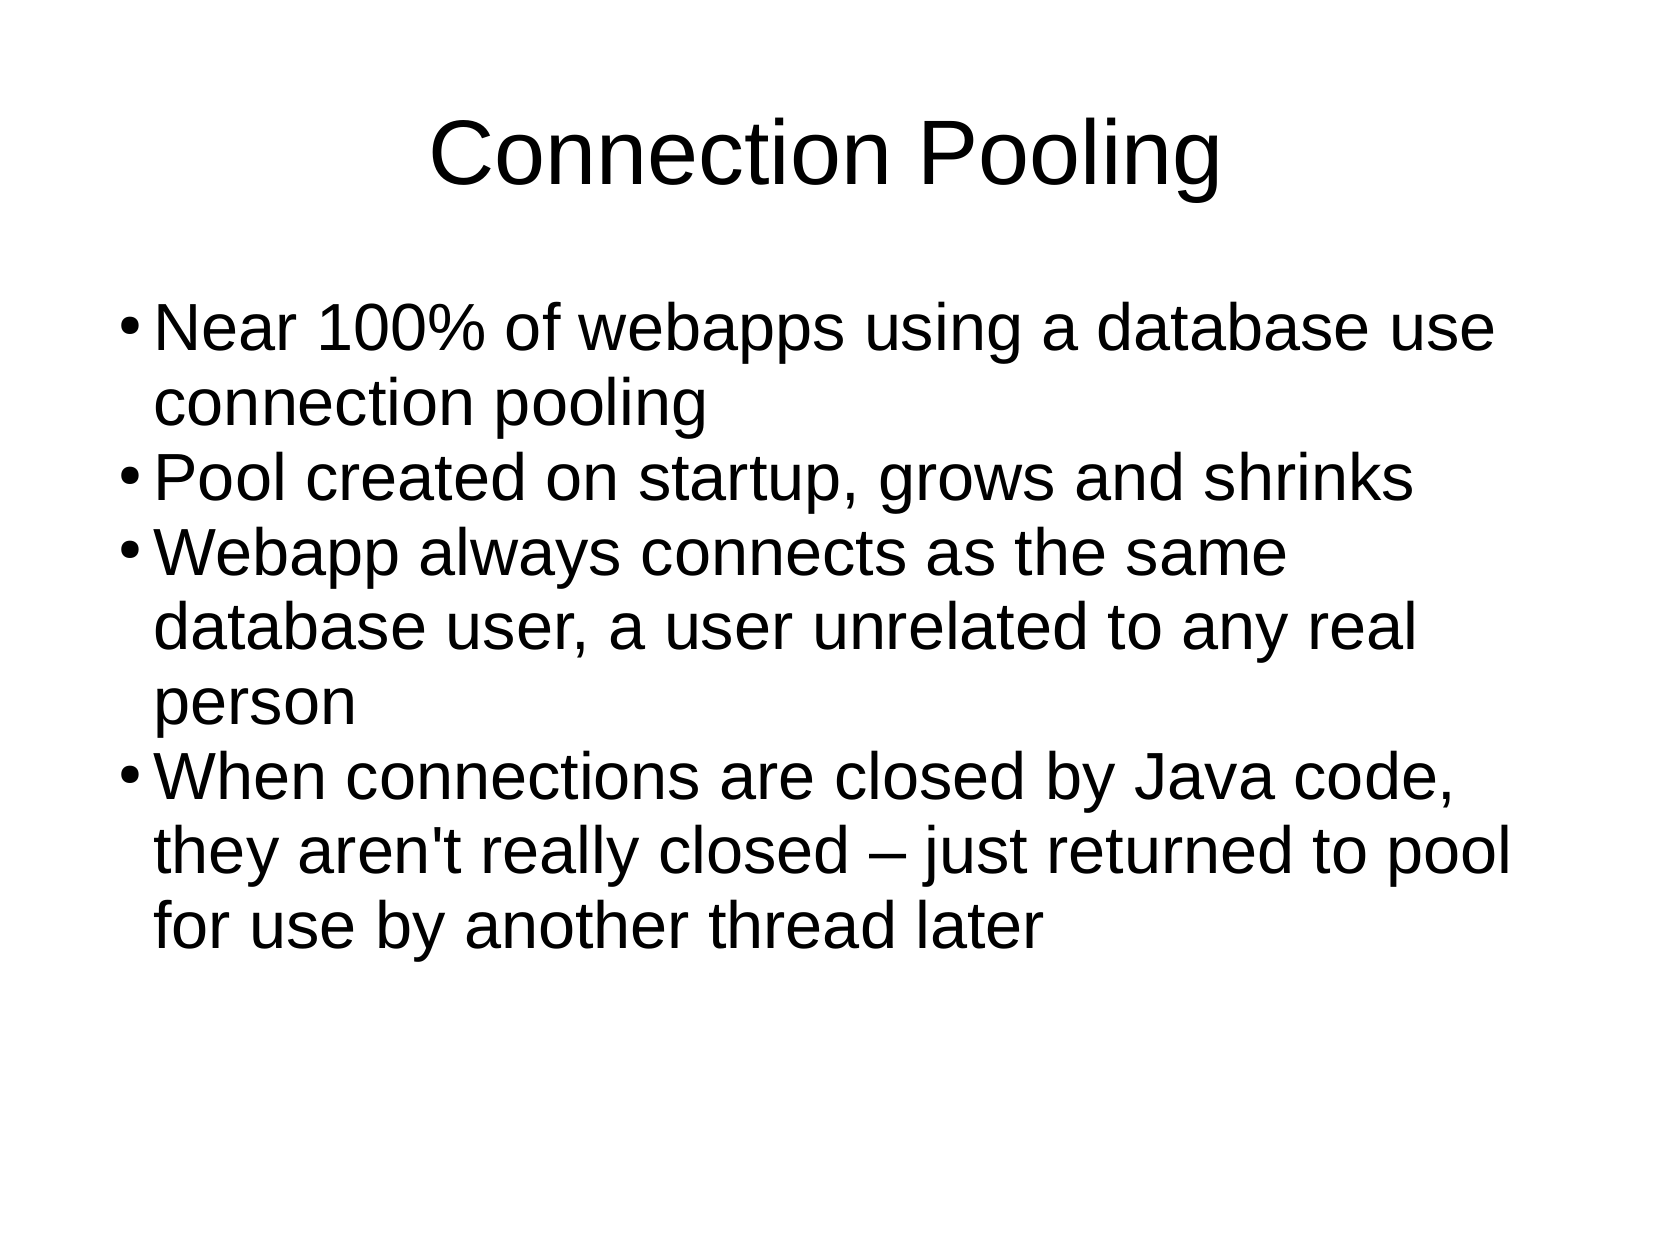

# Connection Pooling
Near 100% of webapps using a database use connection pooling
Pool created on startup, grows and shrinks
Webapp always connects as the same database user, a user unrelated to any real person
When connections are closed by Java code, they aren't really closed – just returned to pool for use by another thread later